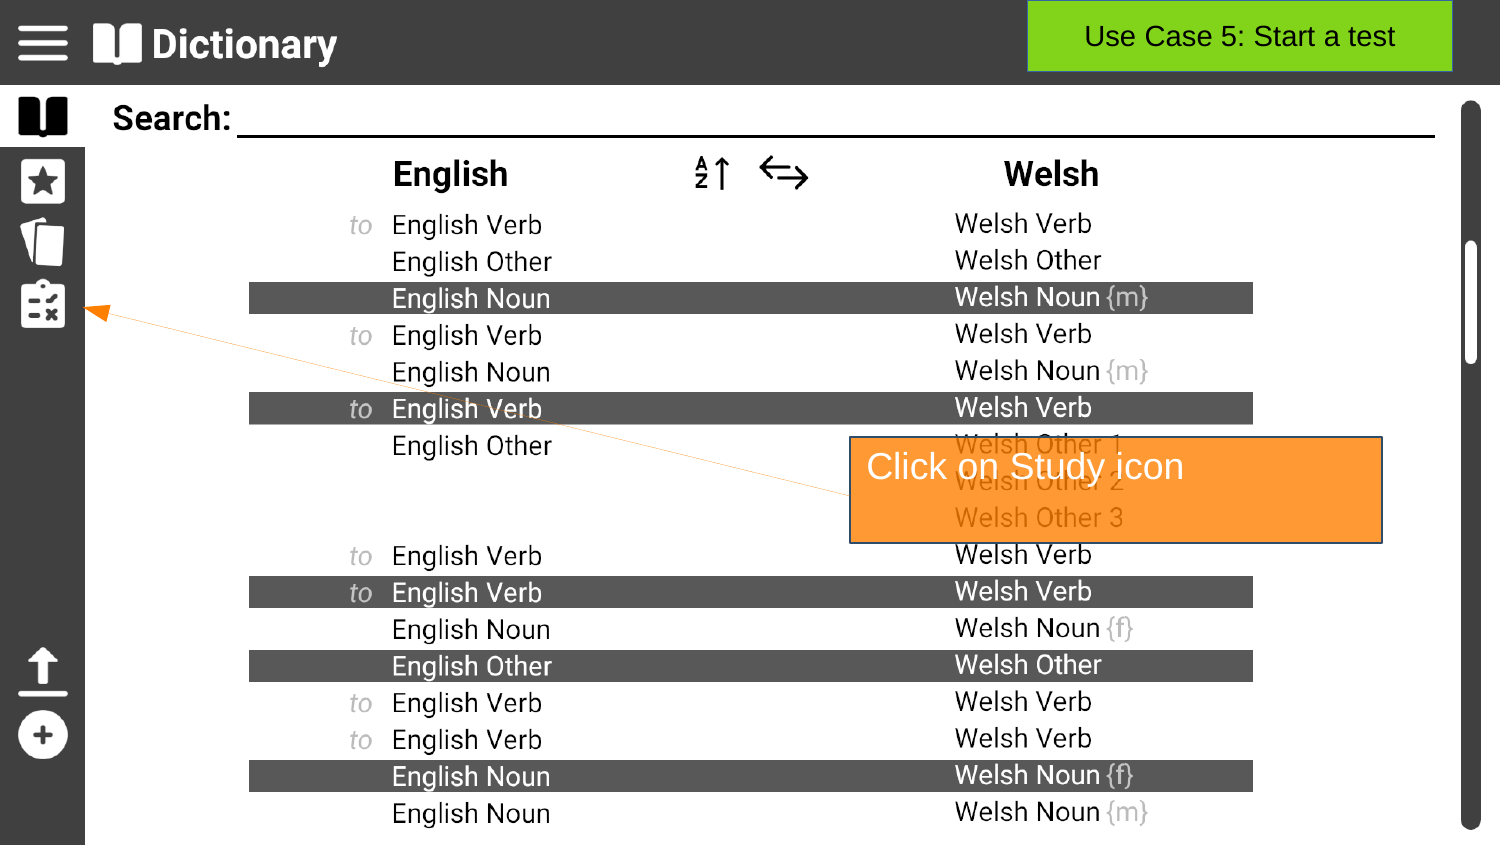

Use Case 5: Start a test
Click on Study icon